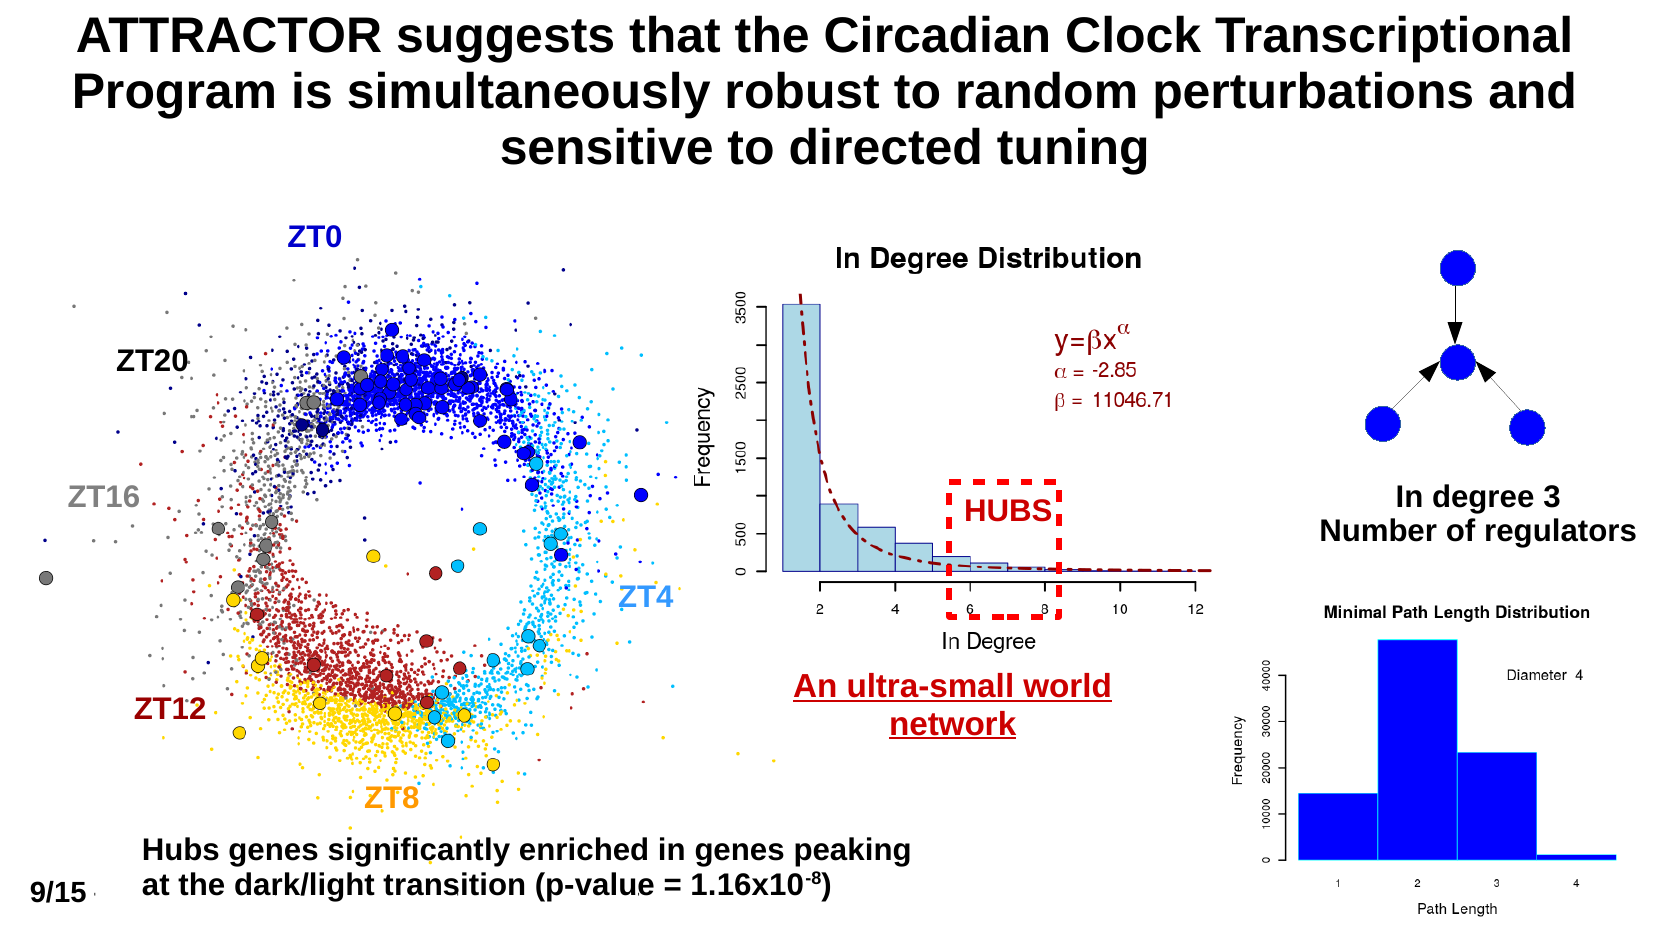

# ATTRACTOR suggests that the Circadian Clock Transcriptional Program is simultaneously robust to random perturbations and sensitive to directed tuning
ZT0
ZT20
HUBS
ZT16
In degree 3
Number of regulators
ZT4
An ultra-small world network
ZT12
ZT8
Hubs genes significantly enriched in genes peaking at the dark/light transition (p-value = 1.16x10-8)
9/15